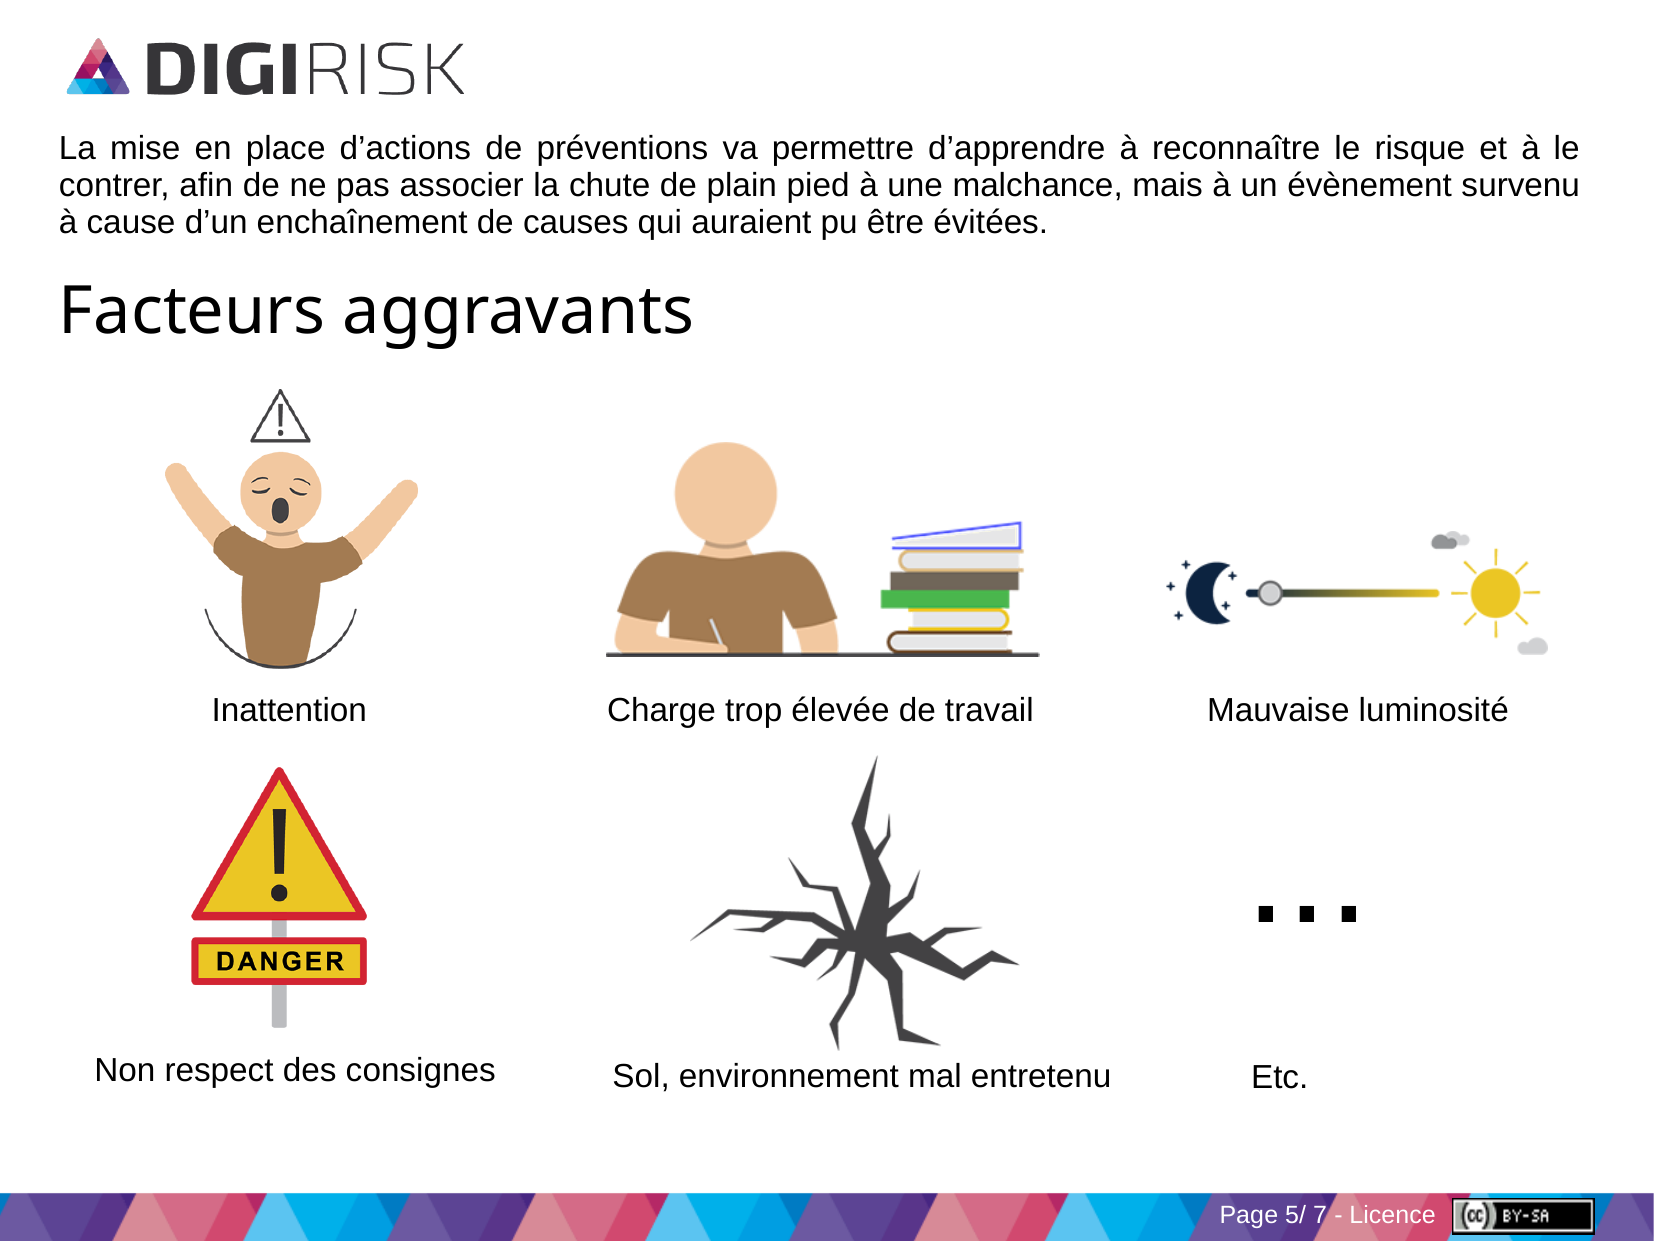

# La mise en place d’actions de préventions va permettre d’apprendre à reconnaître le risque et à le contrer, afin de ne pas associer la chute de plain pied à une malchance, mais à un évènement survenu à cause d’un enchaînement de causes qui auraient pu être évitées.
Facteurs aggravants
Inattention
Charge trop élevée de travail
Mauvaise luminosité
...
Non respect des consignes
Etc.
Sol, environnement mal entretenu